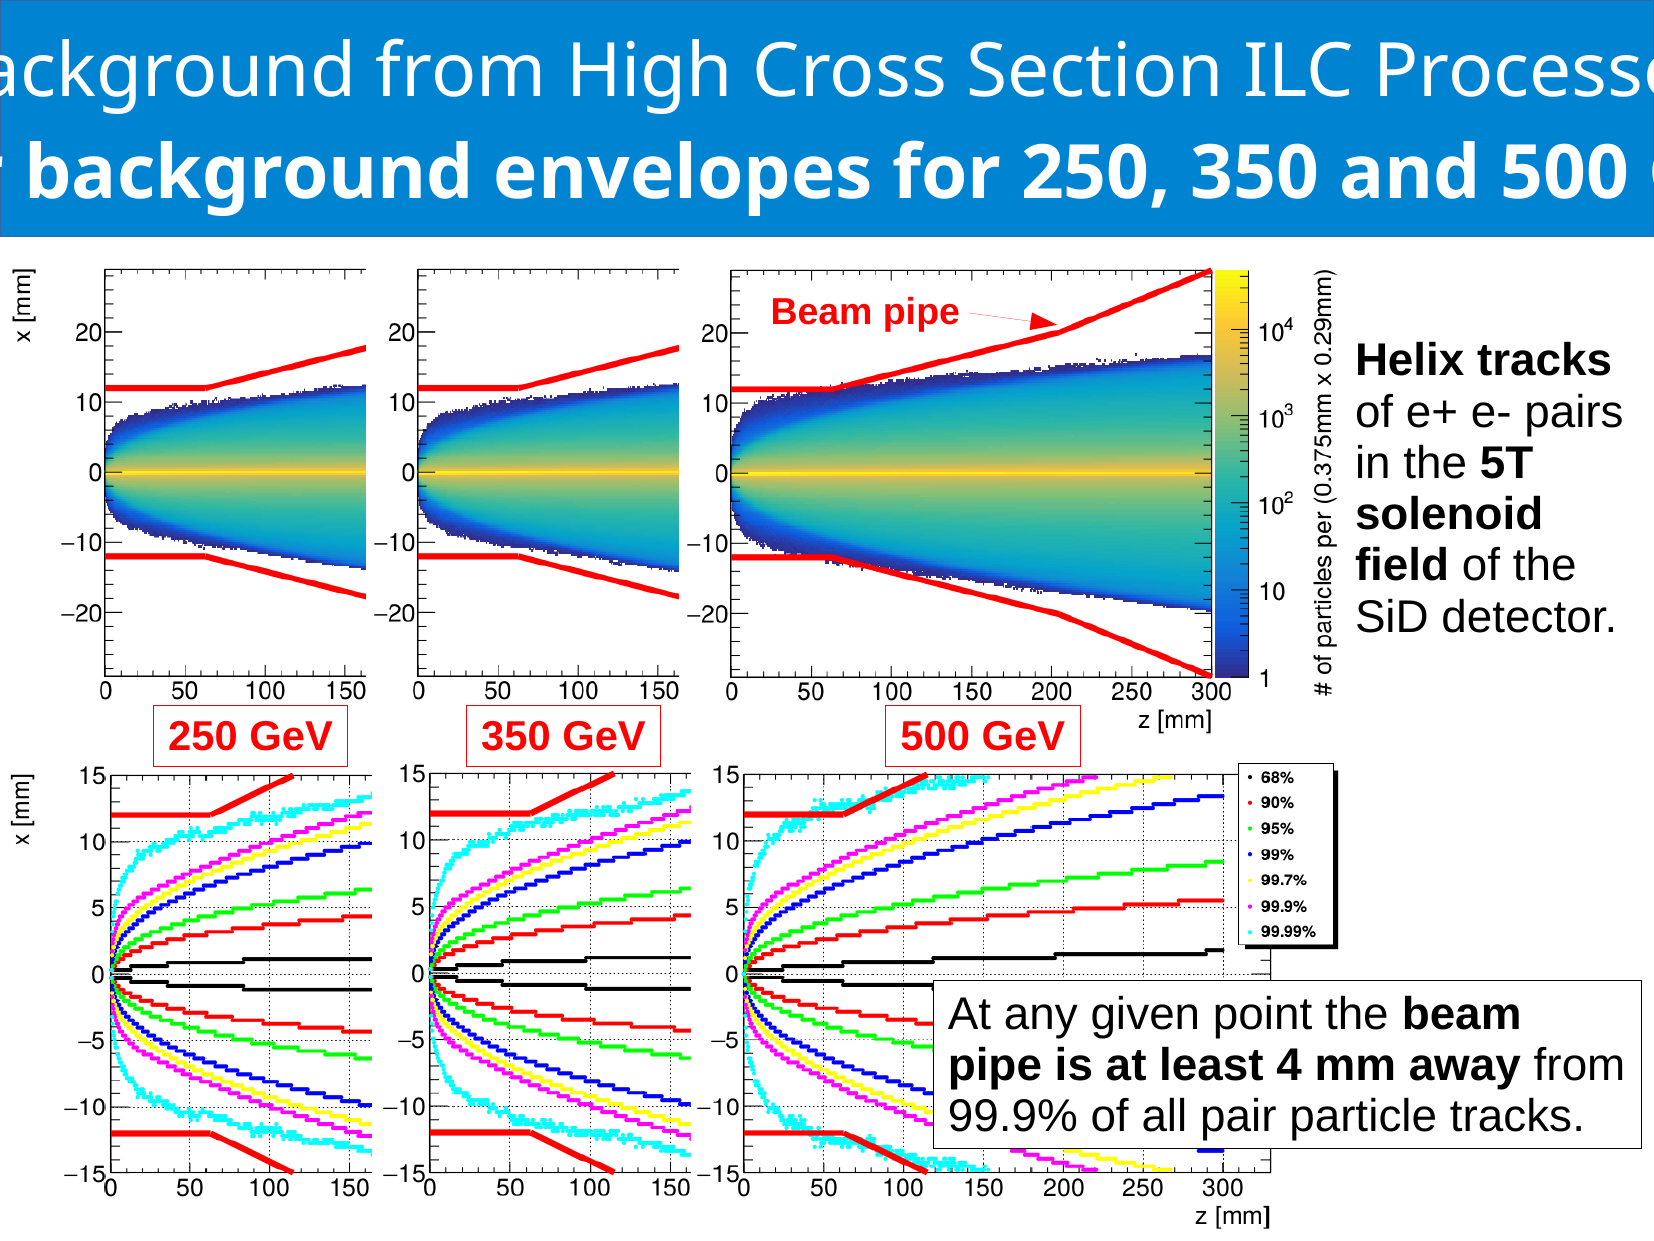

Background from High Cross Section ILC Processes
Pair background envelopes for 250, 350 and 500 GeV
Beam pipe
Helix tracks of e+ e- pairs in the 5T solenoid field of the SiD detector.
250 GeV
350 GeV
500 GeV
At any given point the beam pipe is at least 4 mm away from 99.9% of all pair particle tracks.